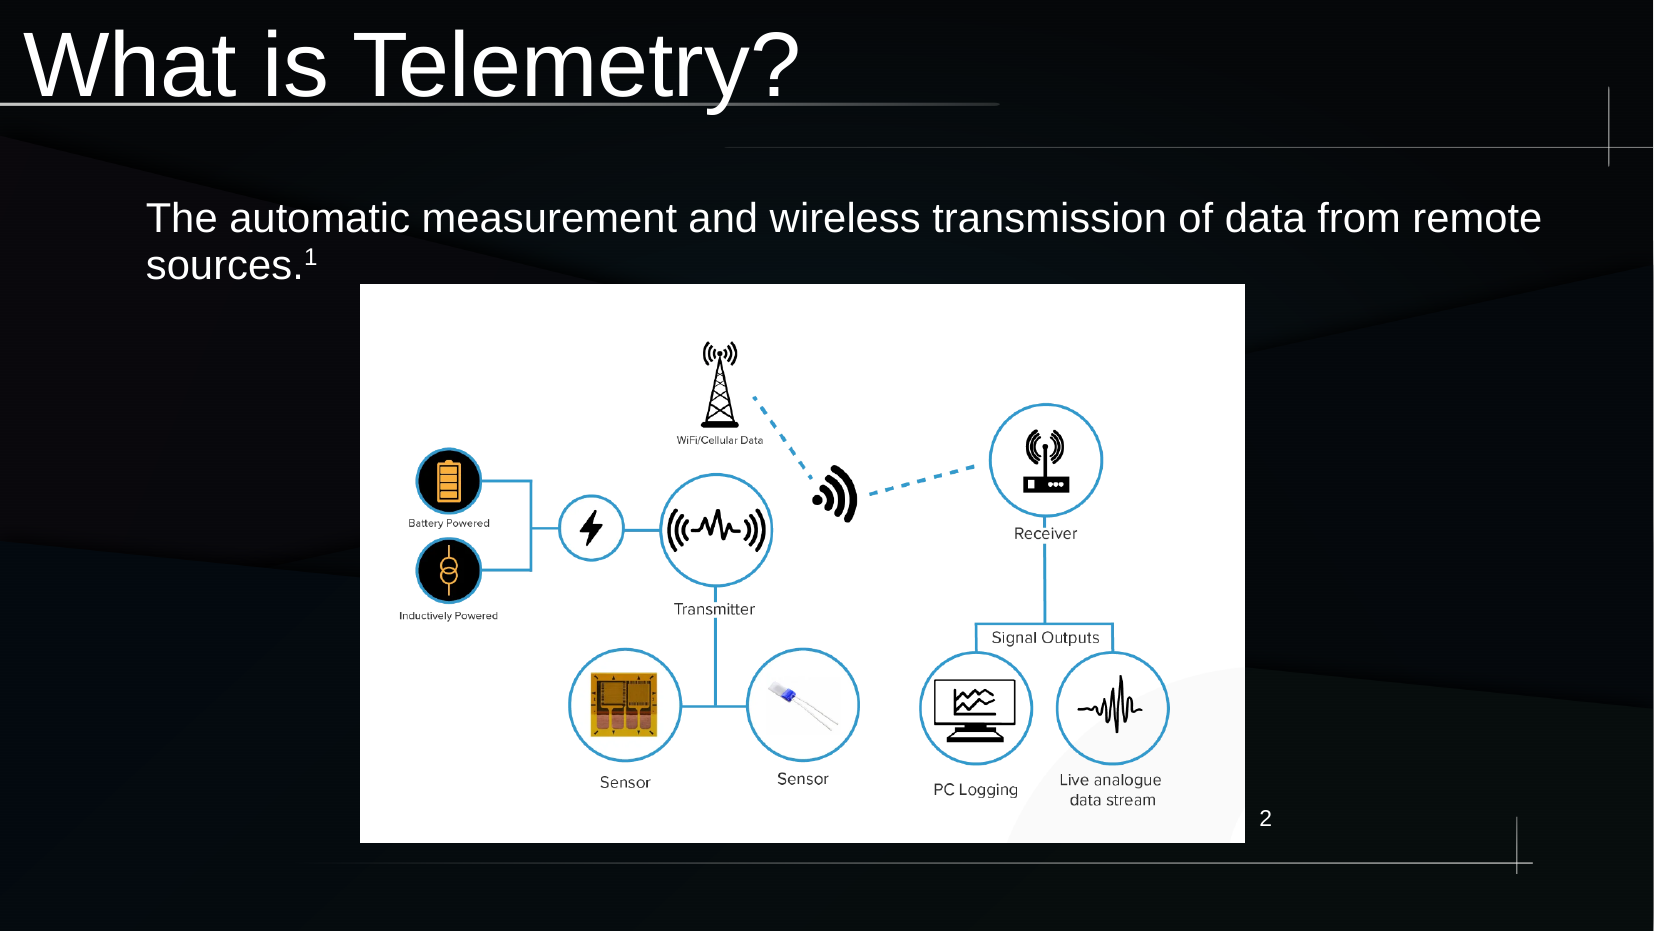

# What is Telemetry?
The automatic measurement and wireless transmission of data from remote sources.1
2